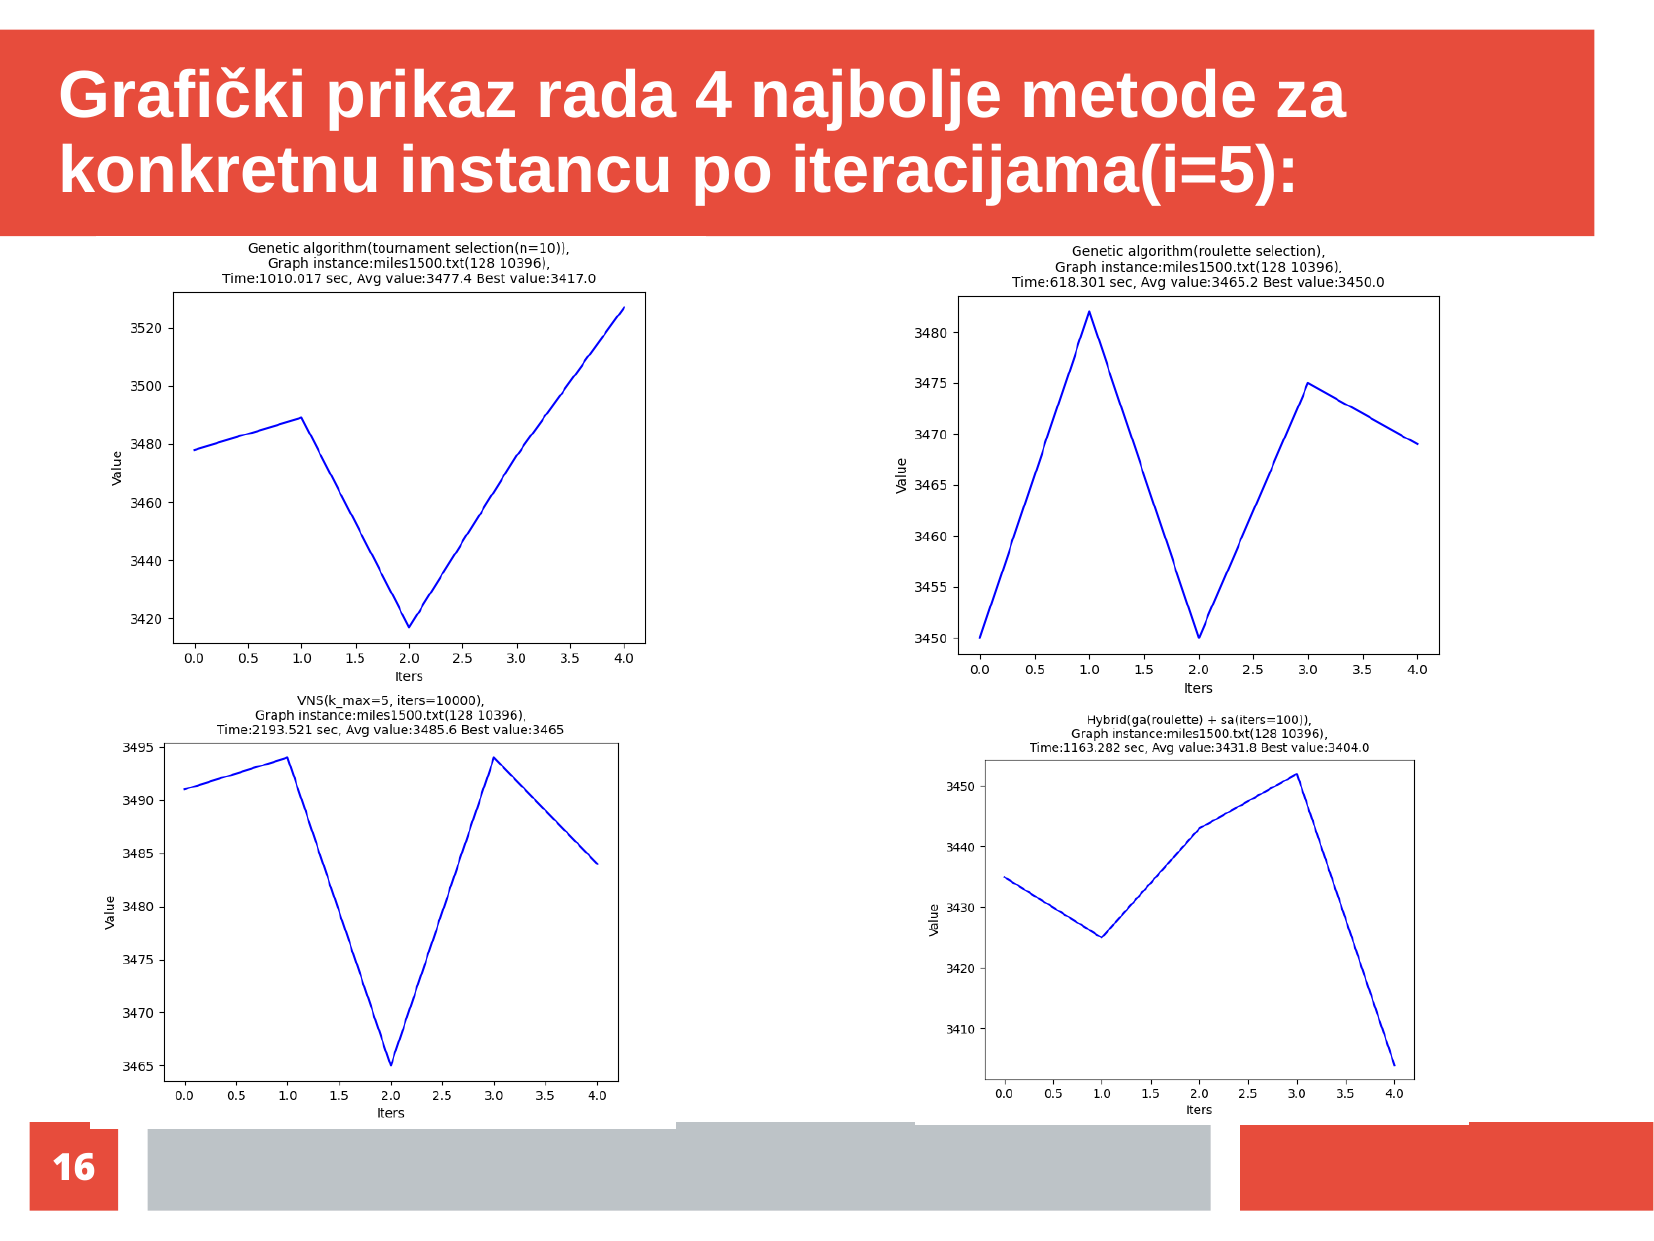

# Grafički prikaz rada 4 najbolje metode za konkretnu instancu po iteracijama(i=5):
16